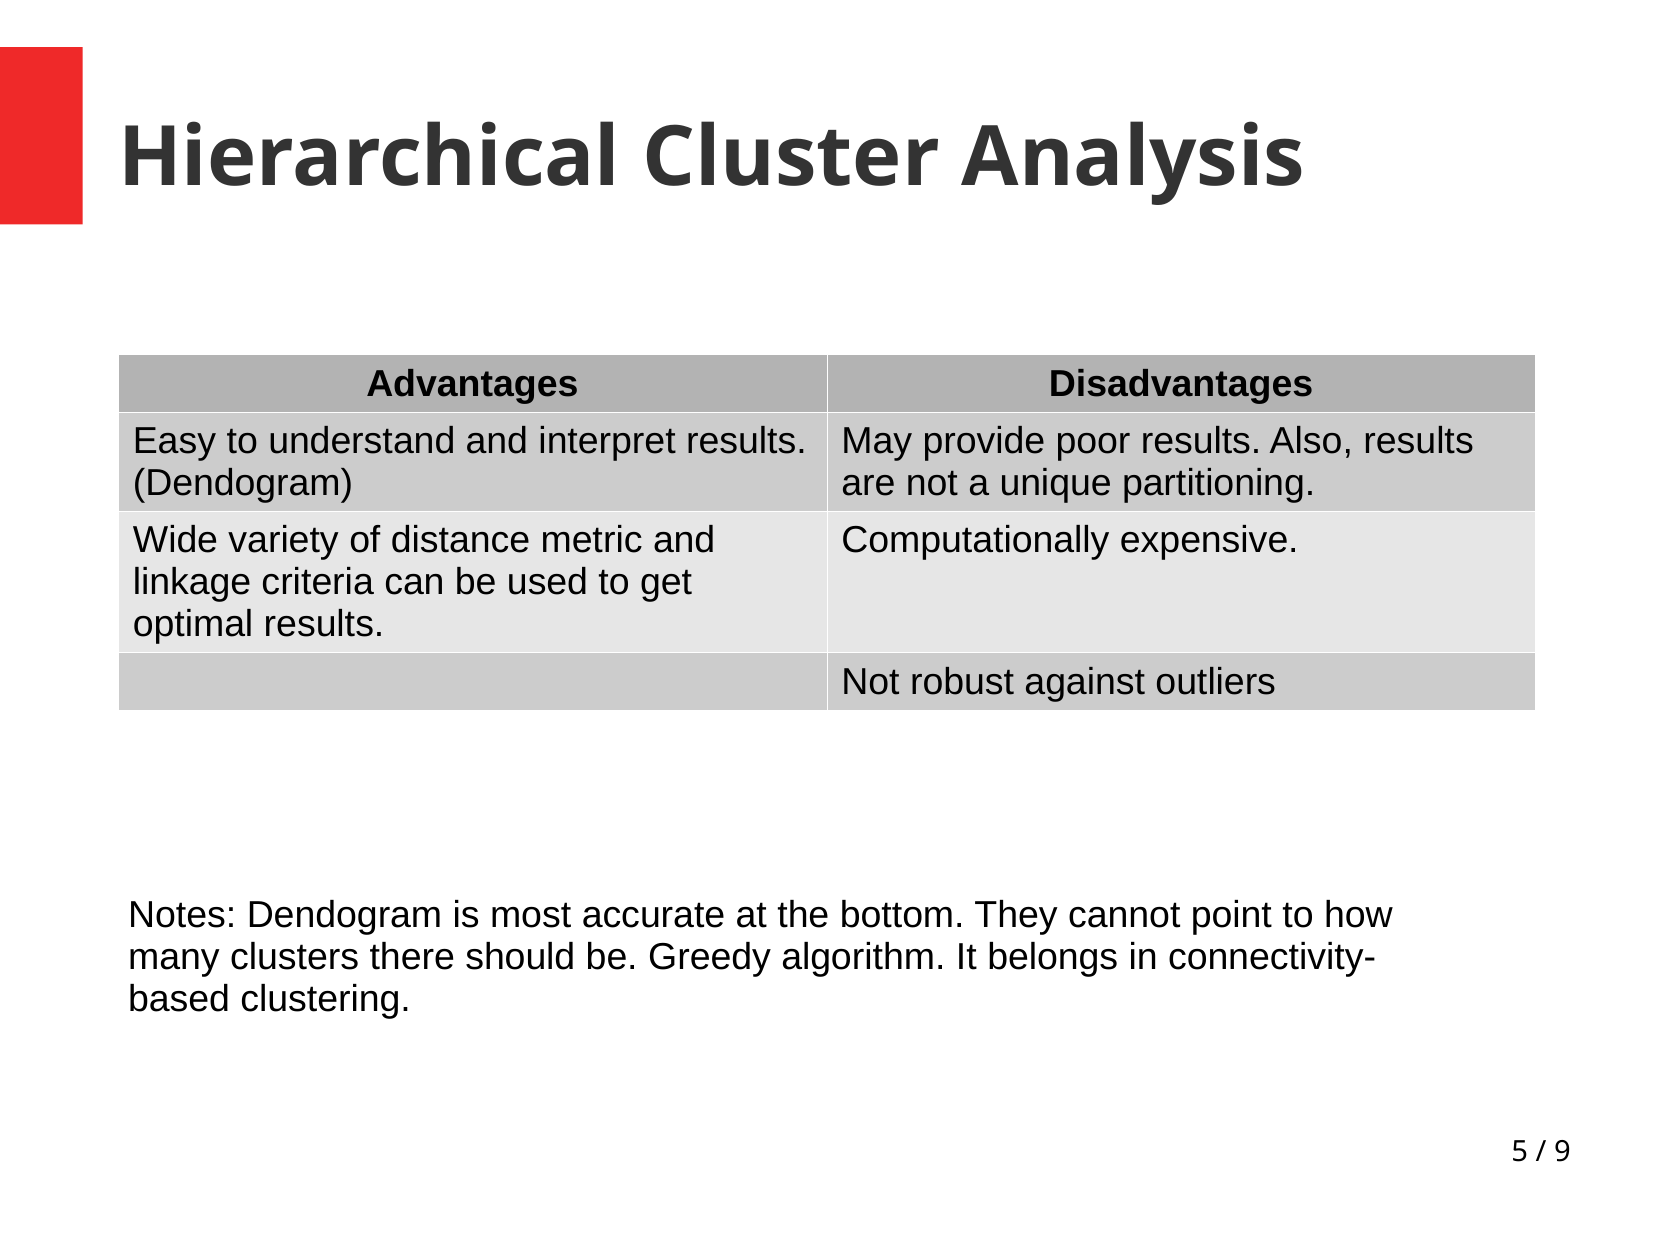

# Hierarchical Cluster Analysis
| Advantages | Disadvantages |
| --- | --- |
| Easy to understand and interpret results. (Dendogram) | May provide poor results. Also, results are not a unique partitioning. |
| Wide variety of distance metric and linkage criteria can be used to get optimal results. | Computationally expensive. |
| | Not robust against outliers |
Notes: Dendogram is most accurate at the bottom. They cannot point to how many clusters there should be. Greedy algorithm. It belongs in connectivity-based clustering.
5